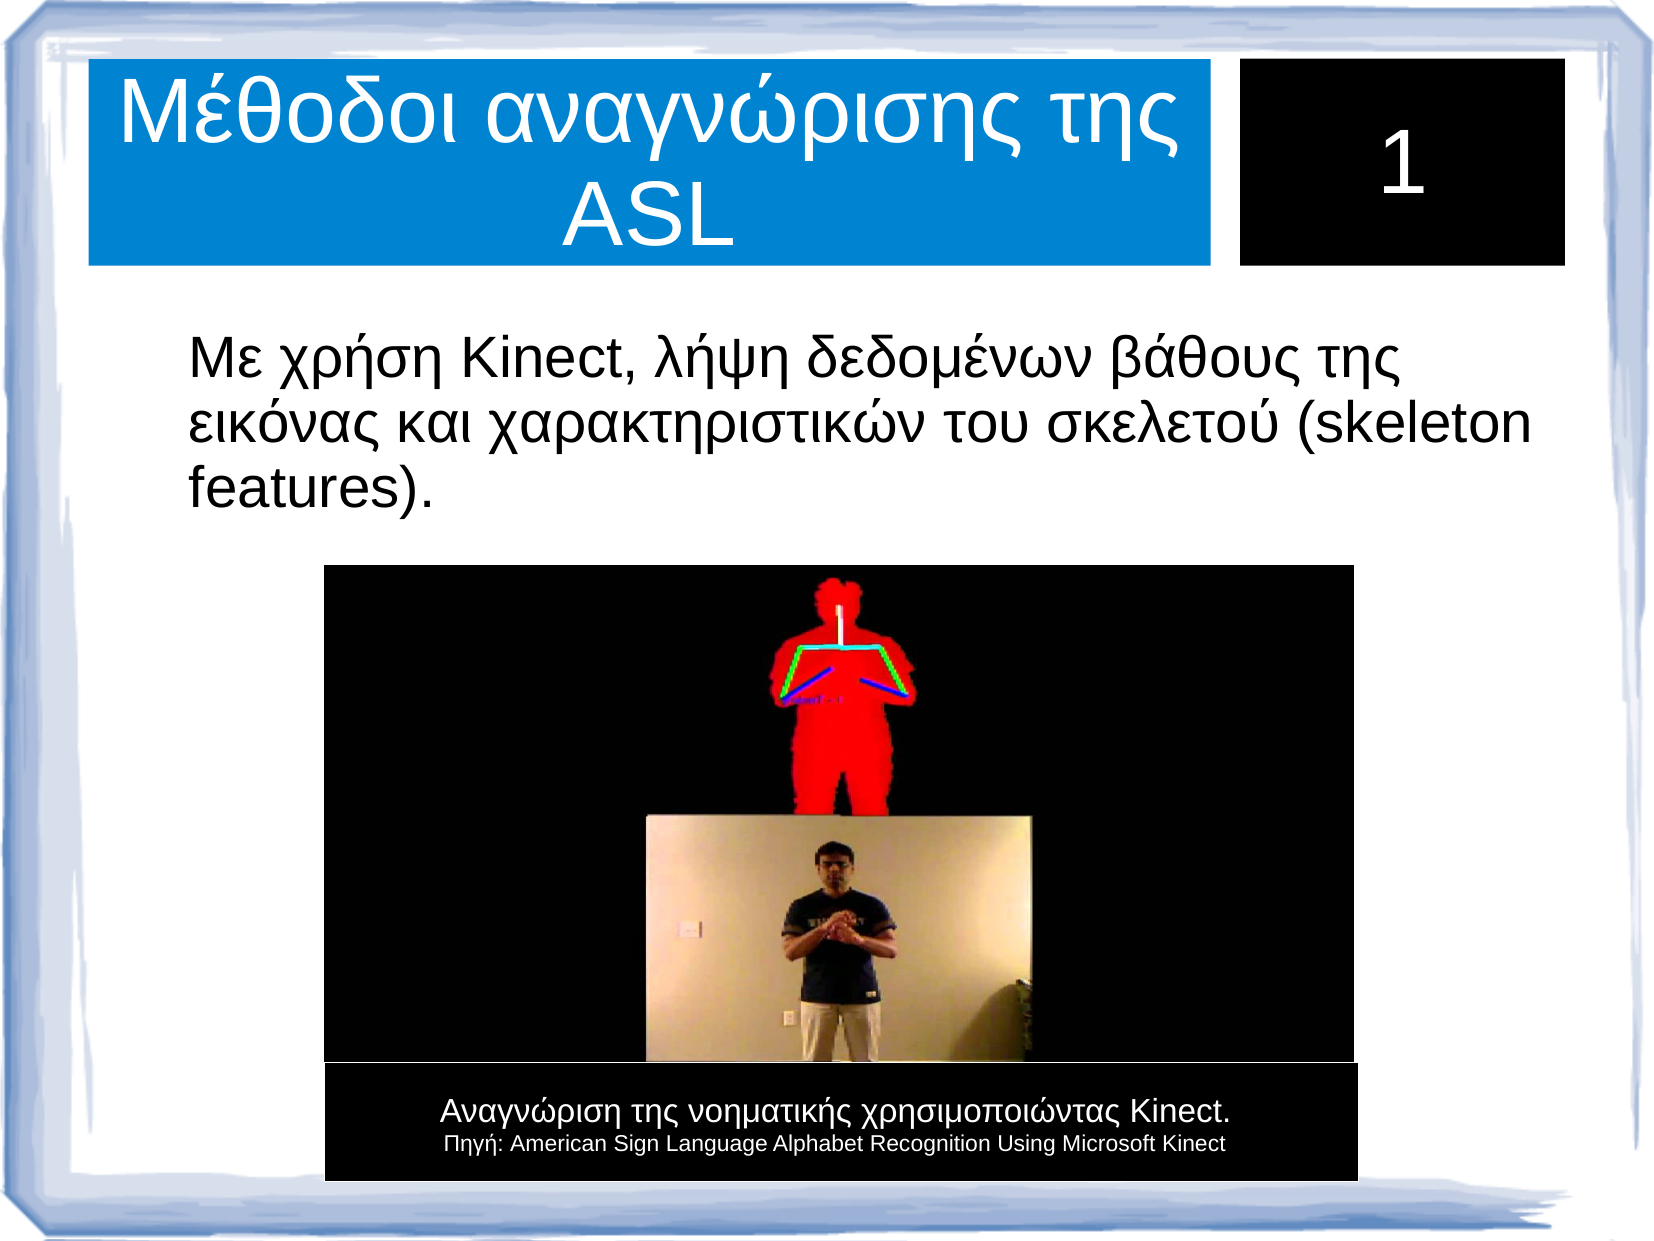

1
# Μέθοδοι αναγνώρισης της ASL
Με χρήση Kinect, λήψη δεδομένων βάθους της εικόνας και χαρακτηριστικών του σκελετού (skeleton features).
Αναγνώριση της νοηματικής χρησιμοποιώντας Kinect.
Πηγή: American Sign Language Alphabet Recognition Using Microsoft Kinect